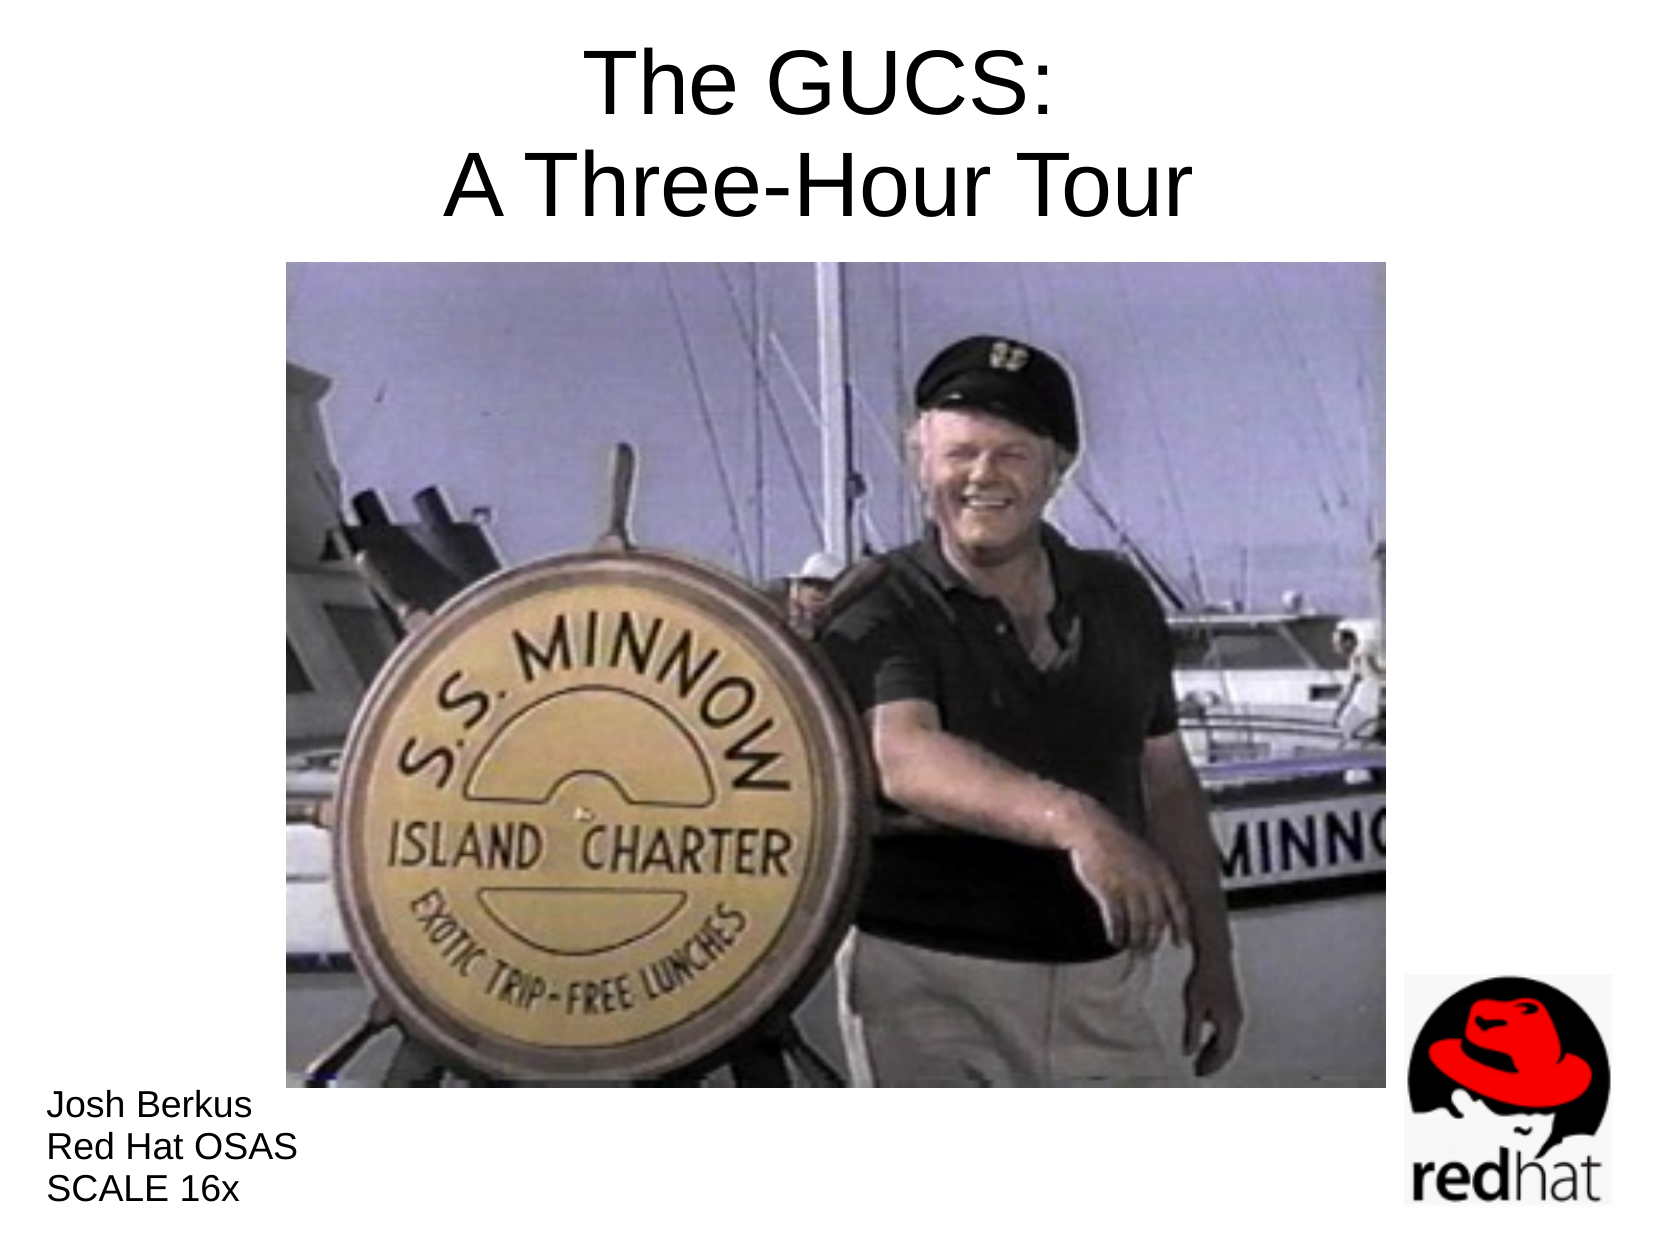

# The GUCS: A Three-Hour Tour
Josh Berkus
Red Hat OSAS
SCALE 16x